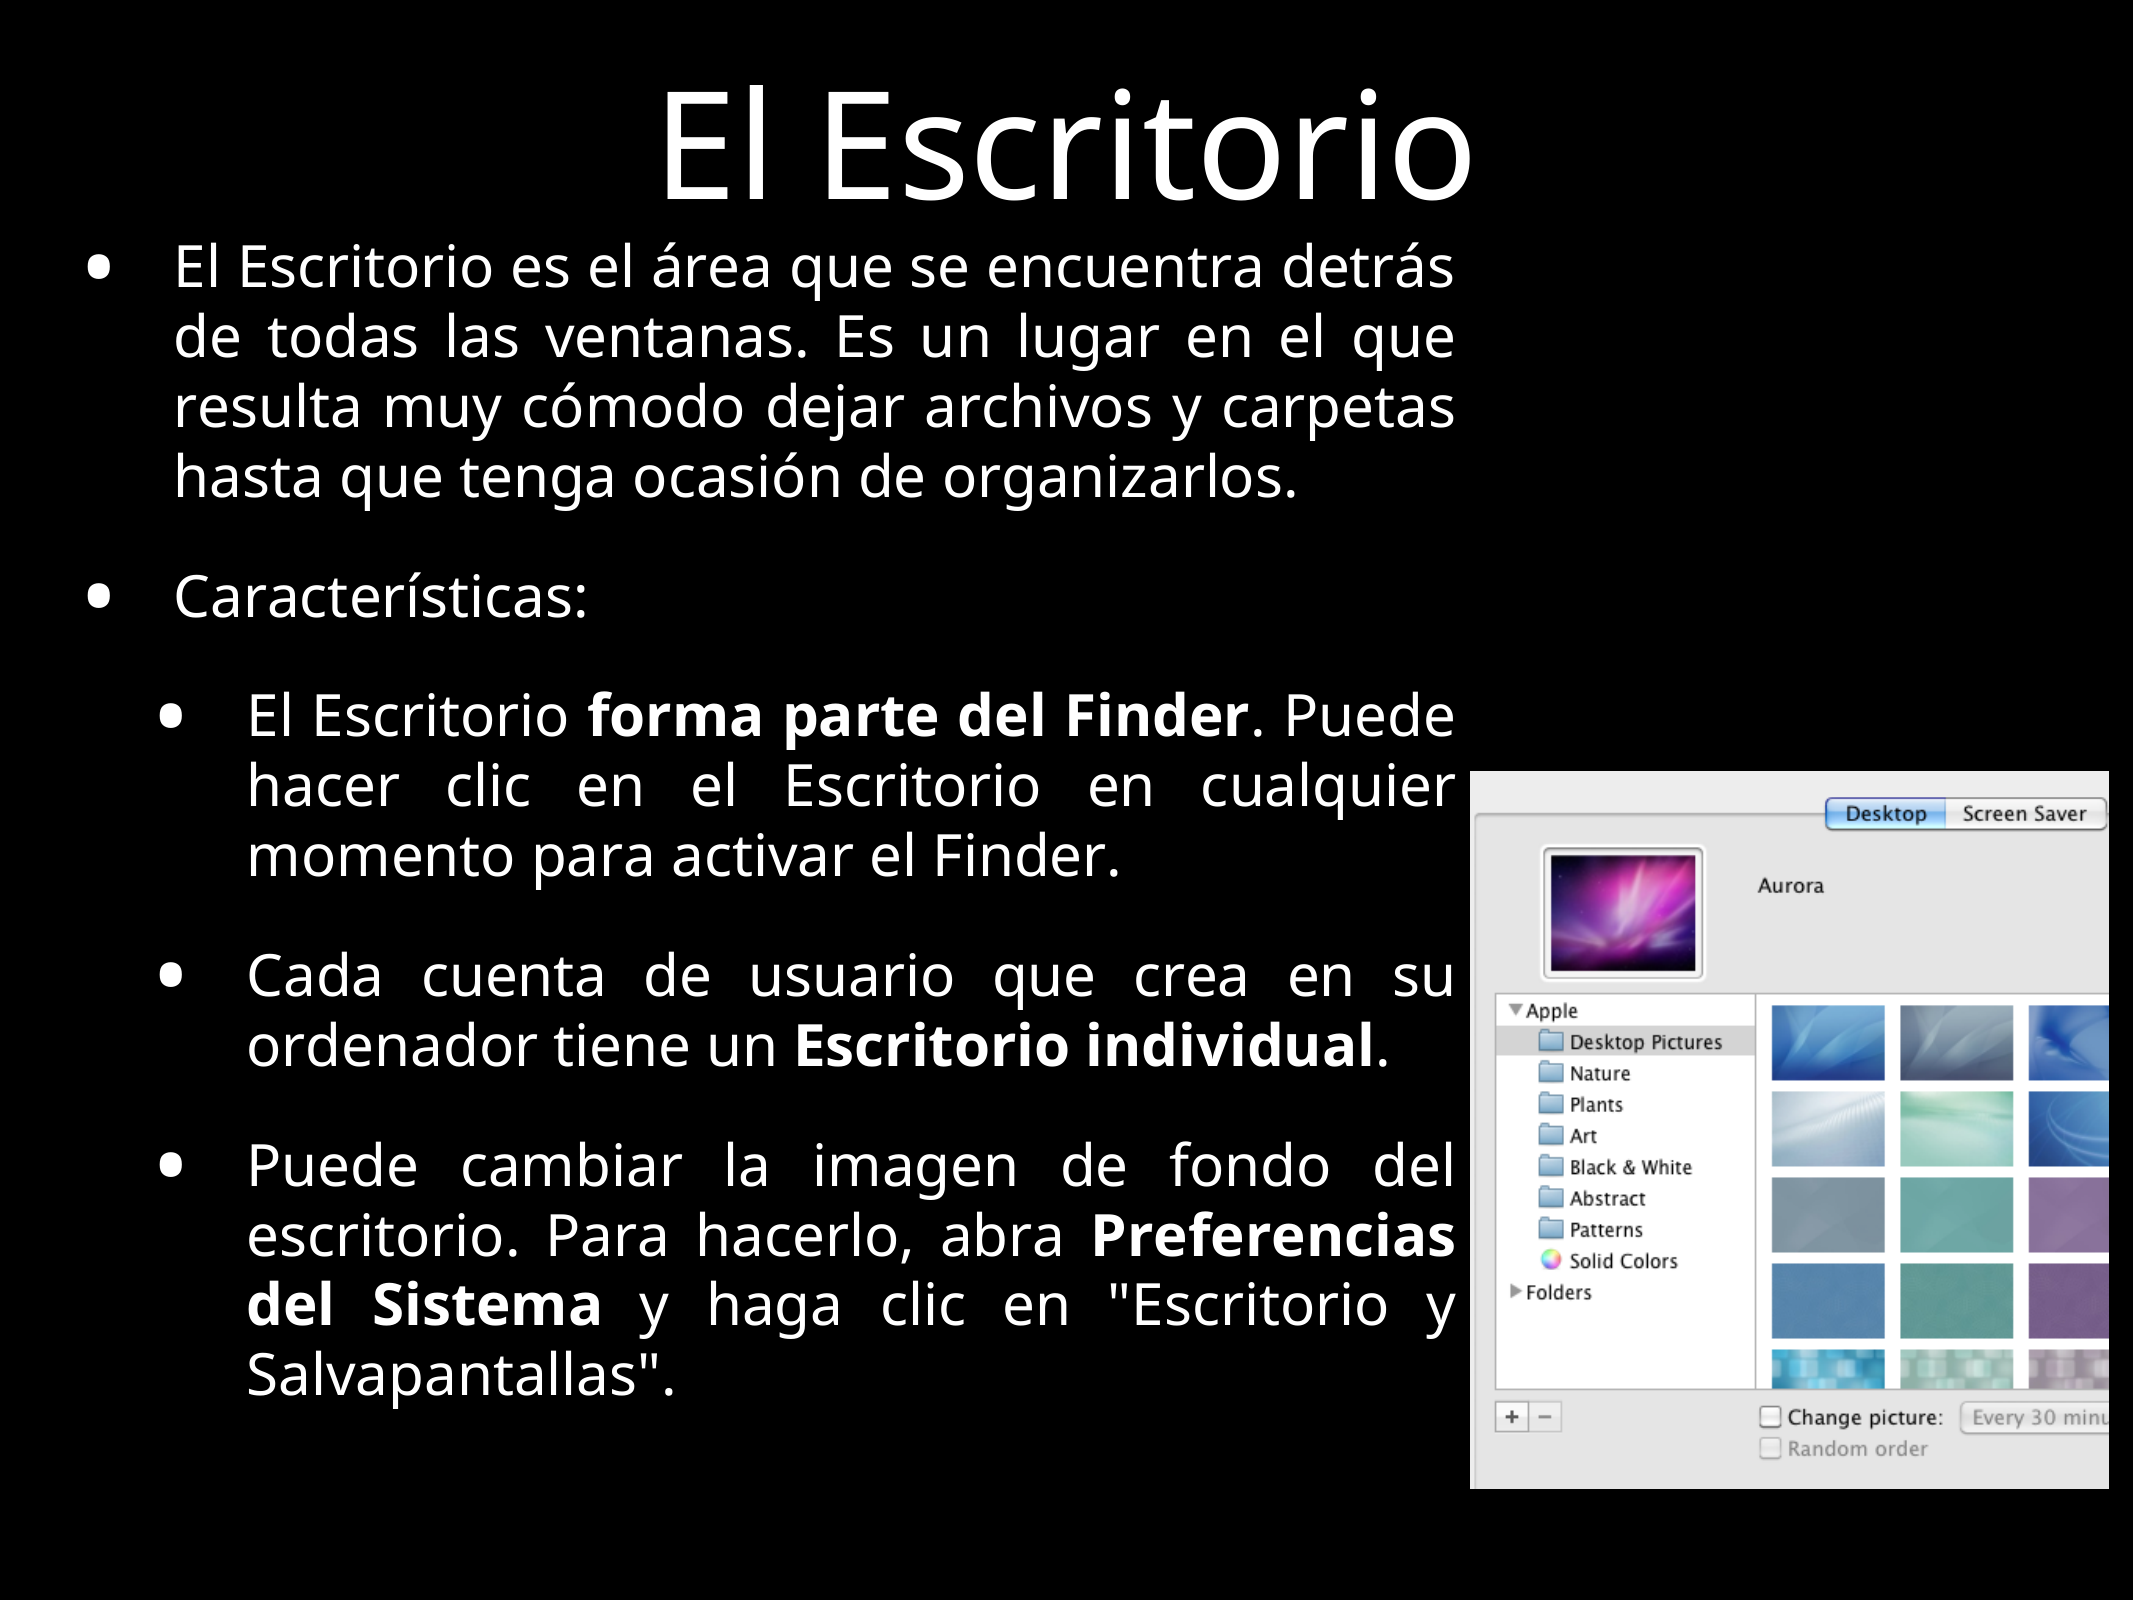

# El Escritorio
El Escritorio es el área que se encuentra detrás de todas las ventanas. Es un lugar en el que resulta muy cómodo dejar archivos y carpetas hasta que tenga ocasión de organizarlos.
Características:
El Escritorio forma parte del Finder. Puede hacer clic en el Escritorio en cualquier momento para activar el Finder.
Cada cuenta de usuario que crea en su ordenador tiene un Escritorio individual.
Puede cambiar la imagen de fondo del escritorio. Para hacerlo, abra Preferencias del Sistema y haga clic en "Escritorio y Salvapantallas".